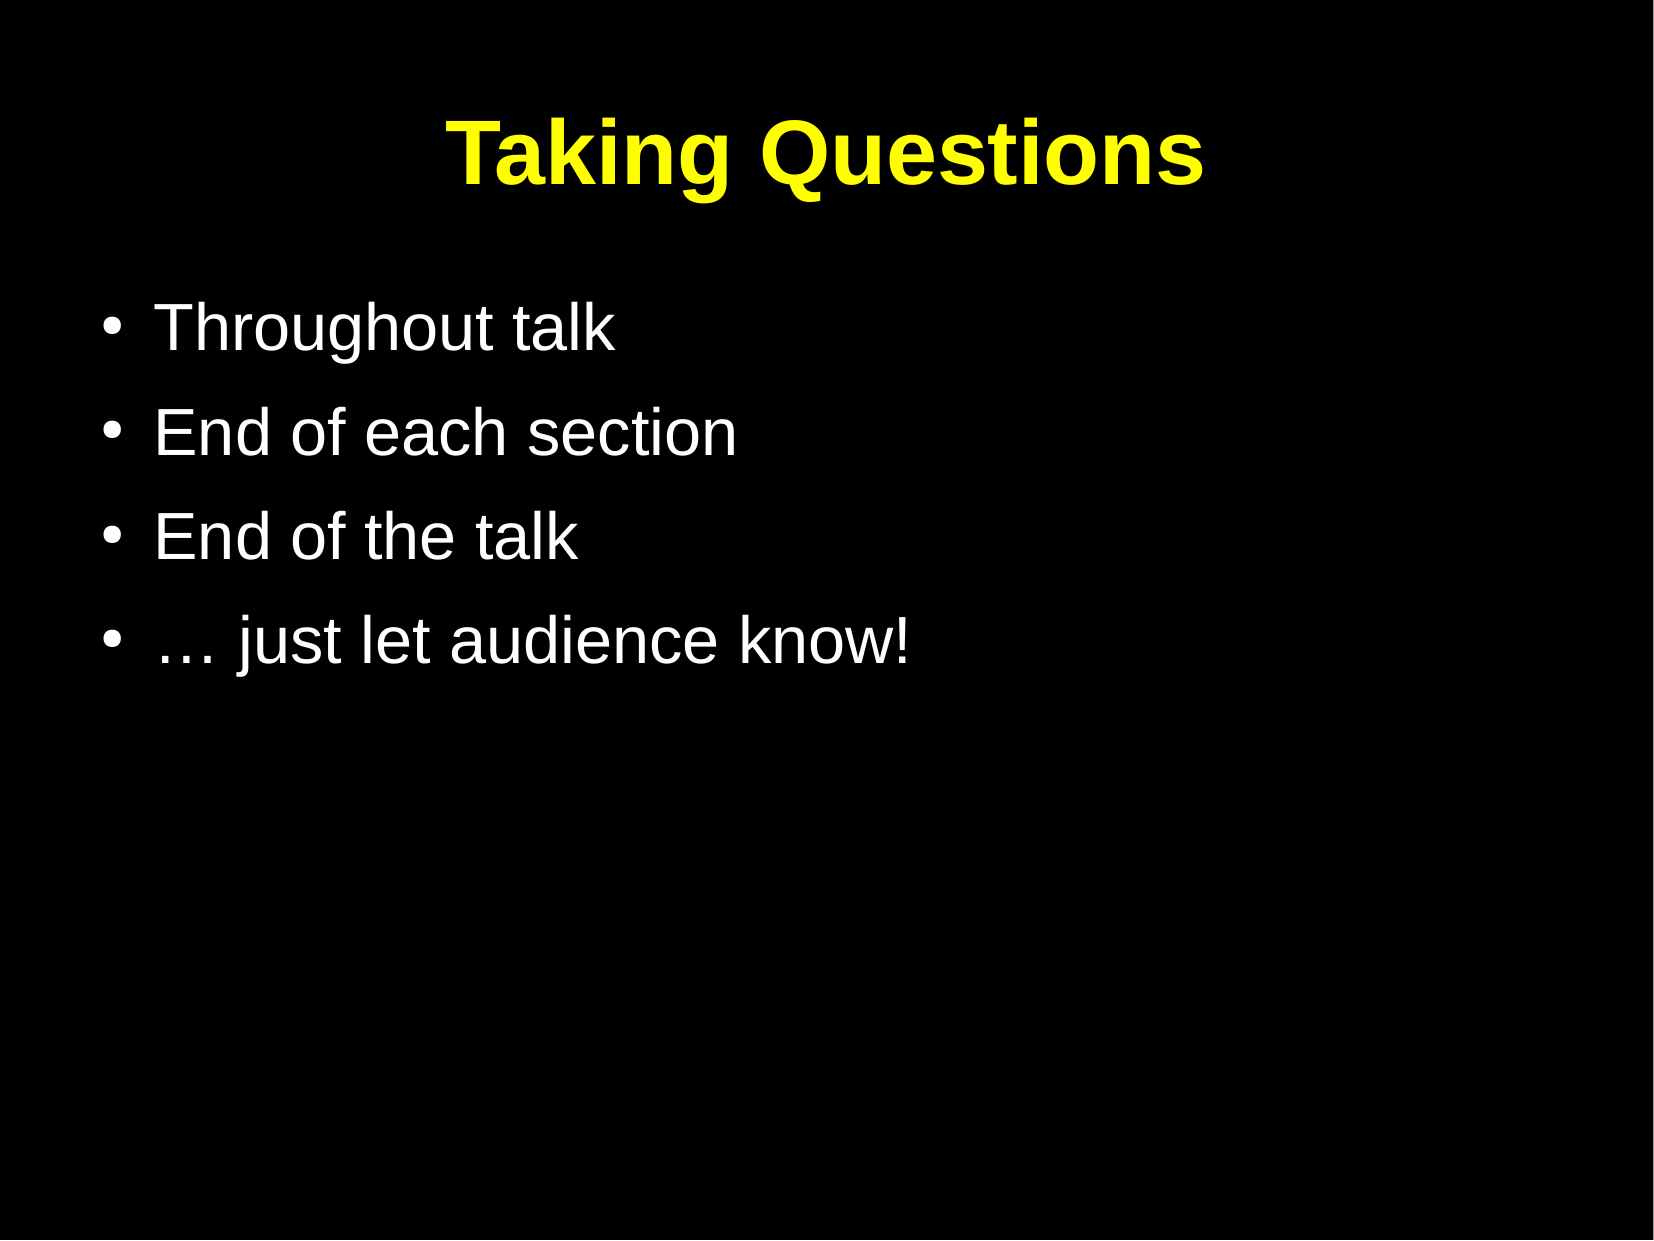

# Taking Questions
Throughout talk
End of each section
End of the talk
… just let audience know!